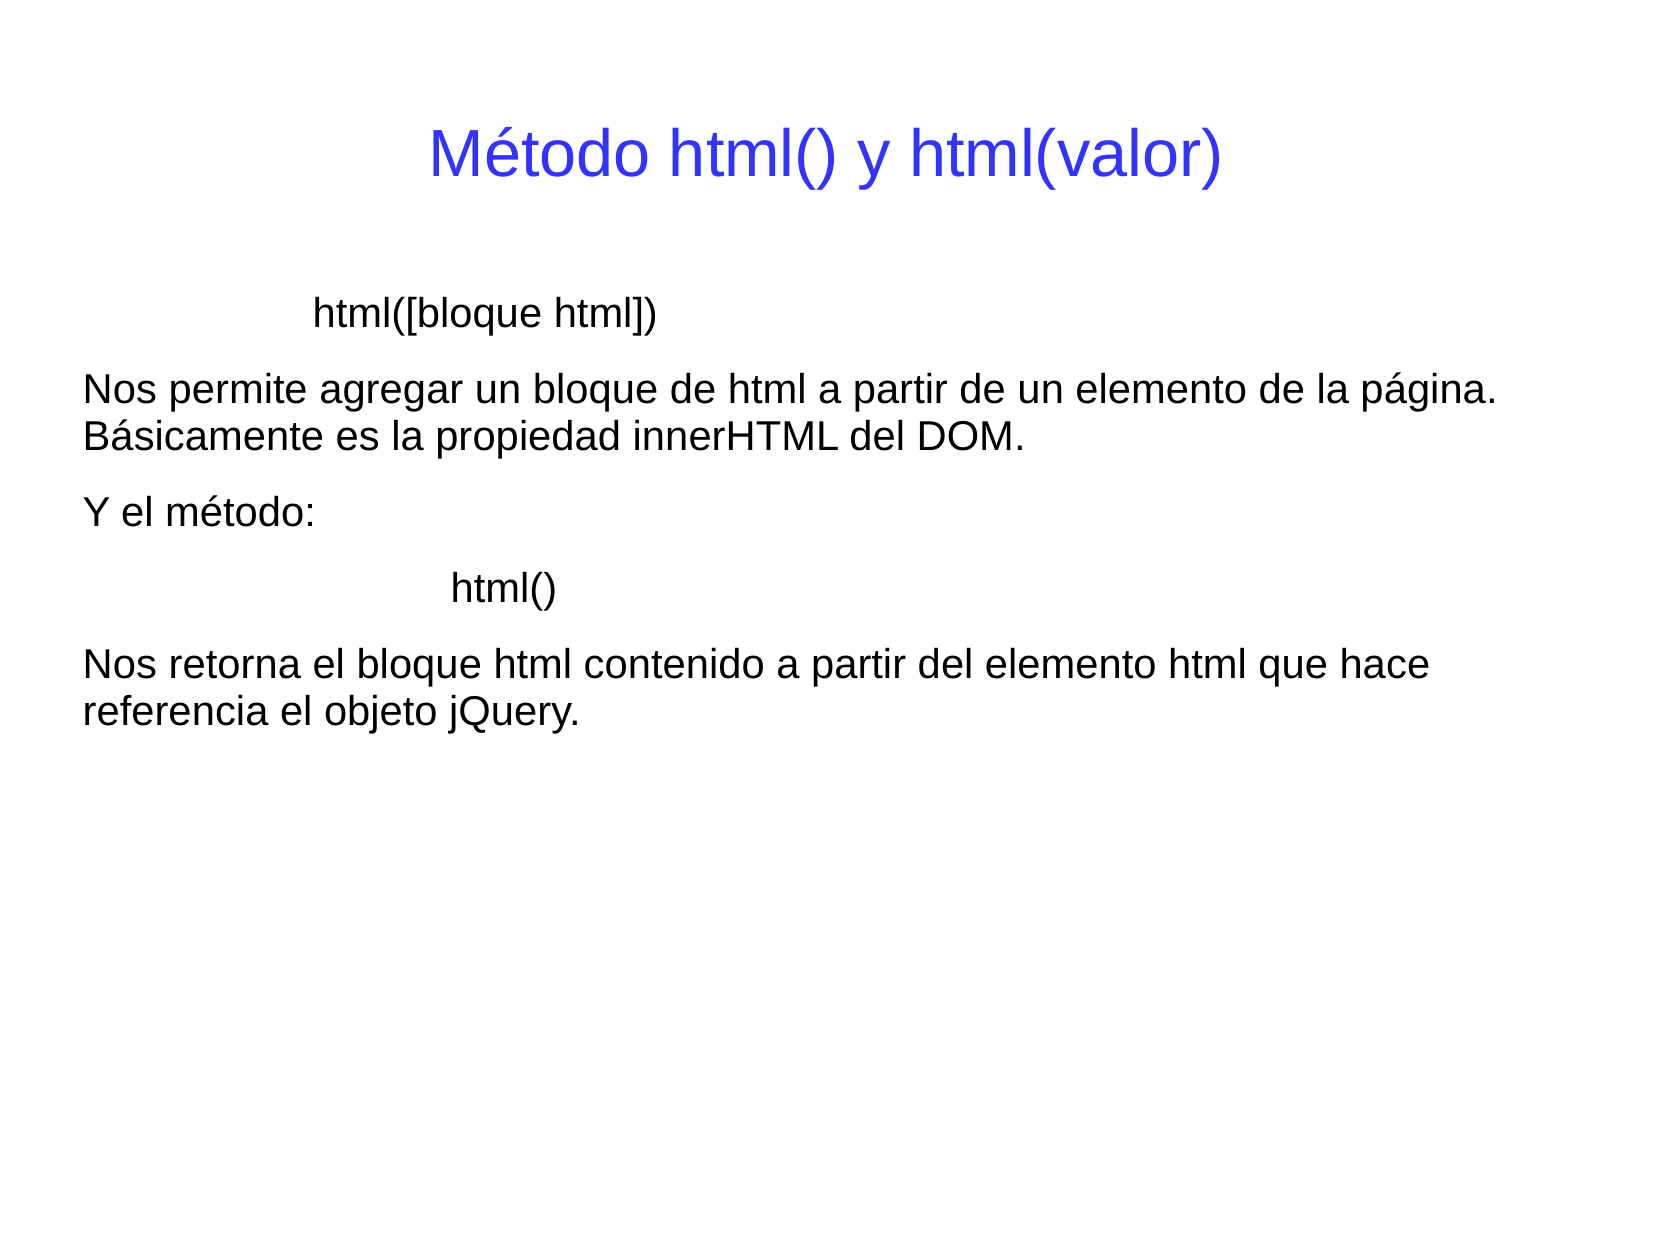

# Método html() y html(valor)
 html([bloque html])
Nos permite agregar un bloque de html a partir de un elemento de la página. Básicamente es la propiedad innerHTML del DOM.
Y el método:
 html()
Nos retorna el bloque html contenido a partir del elemento html que hace referencia el objeto jQuery.